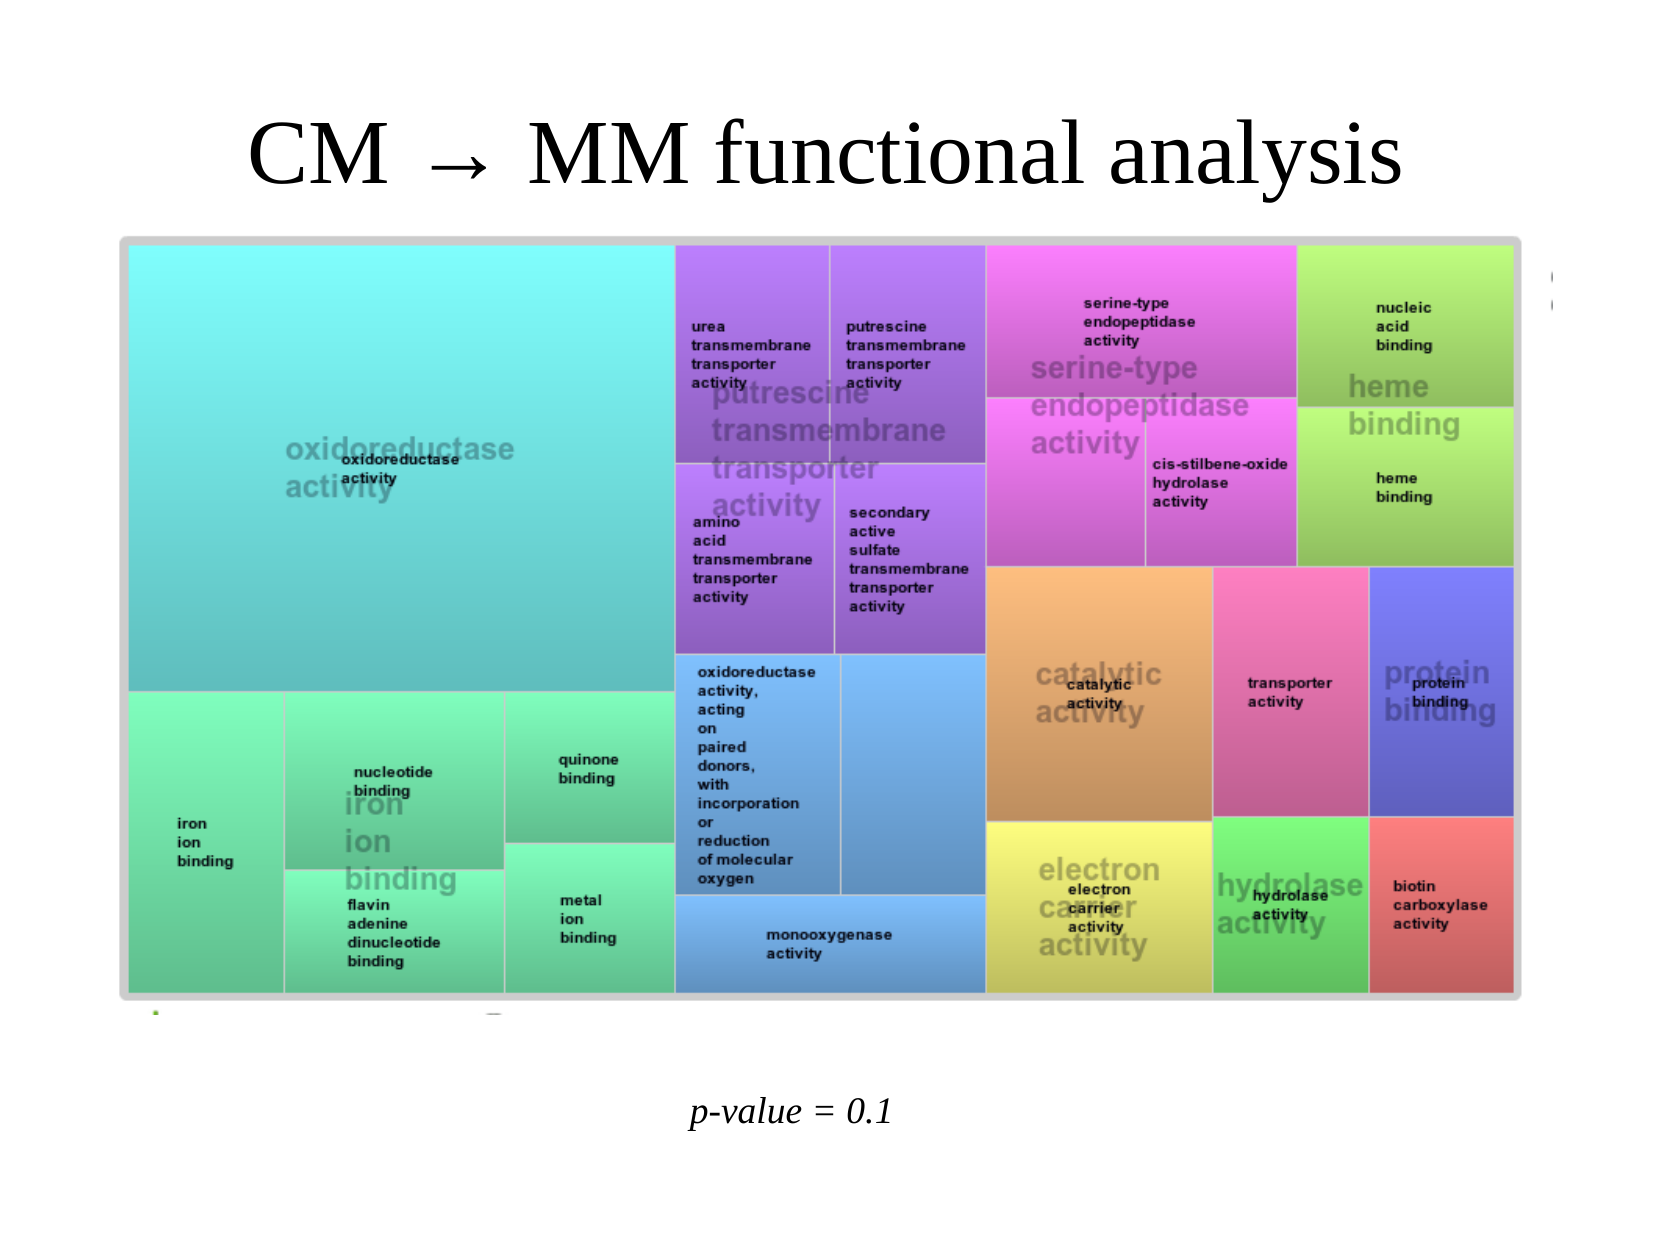

# CM → MM functional analysis
p-value = 0.1